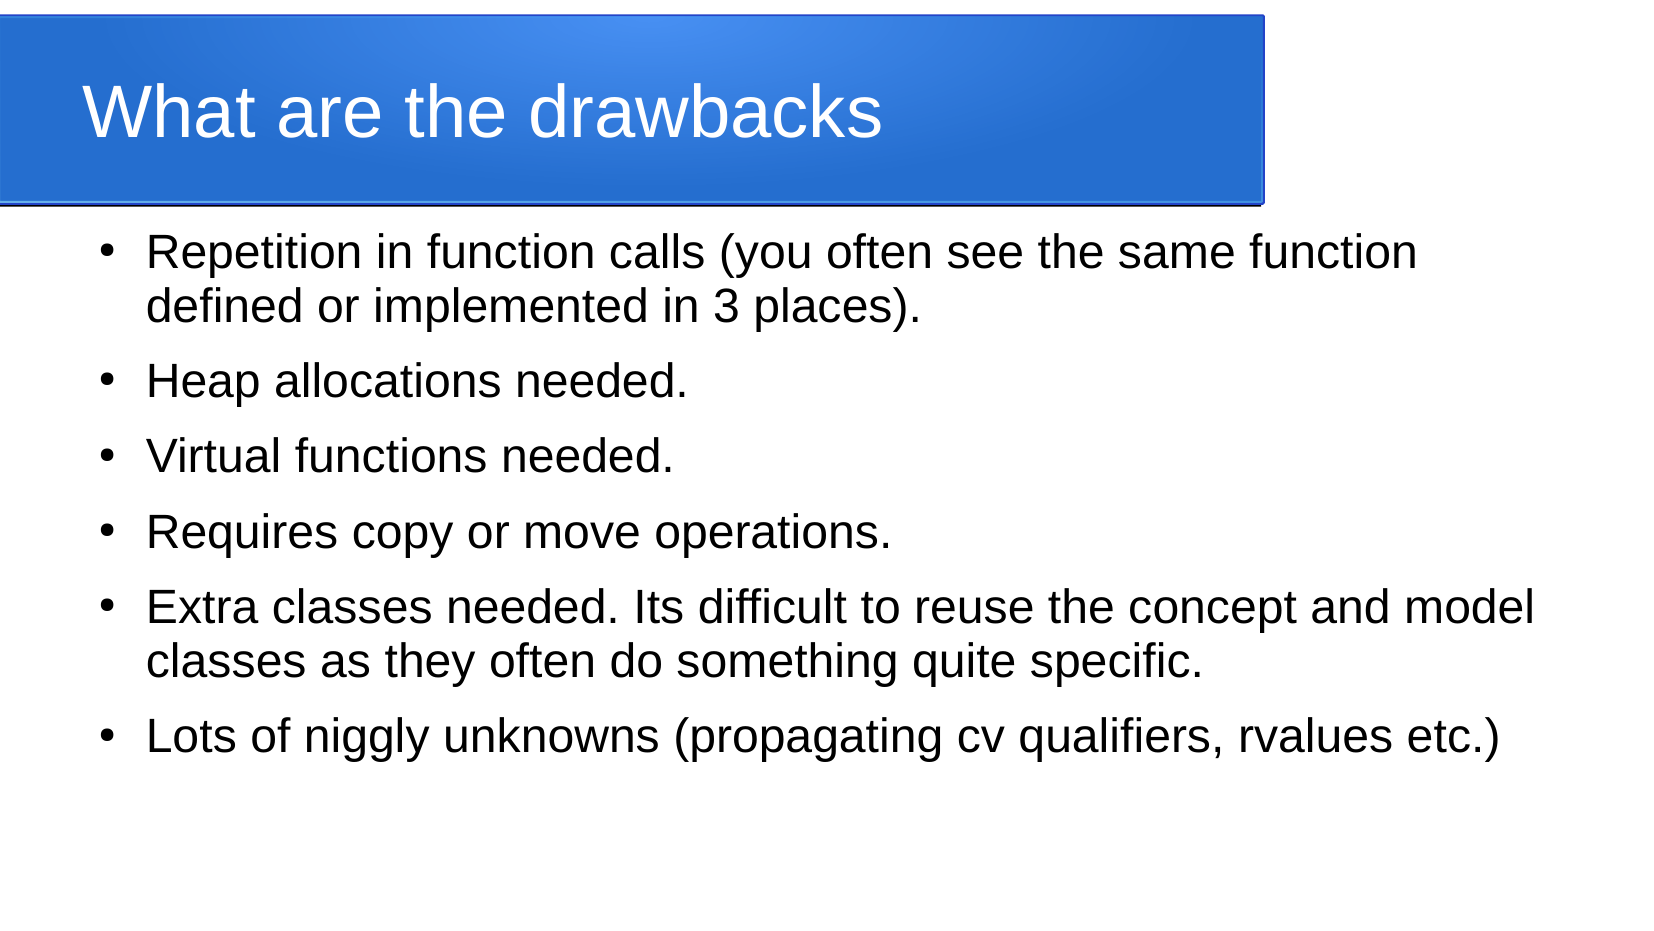

# What are the drawbacks
Repetition in function calls (you often see the same function defined or implemented in 3 places).
Heap allocations needed.
Virtual functions needed.
Requires copy or move operations.
Extra classes needed. Its difficult to reuse the concept and model classes as they often do something quite specific.
Lots of niggly unknowns (propagating cv qualifiers, rvalues etc.)